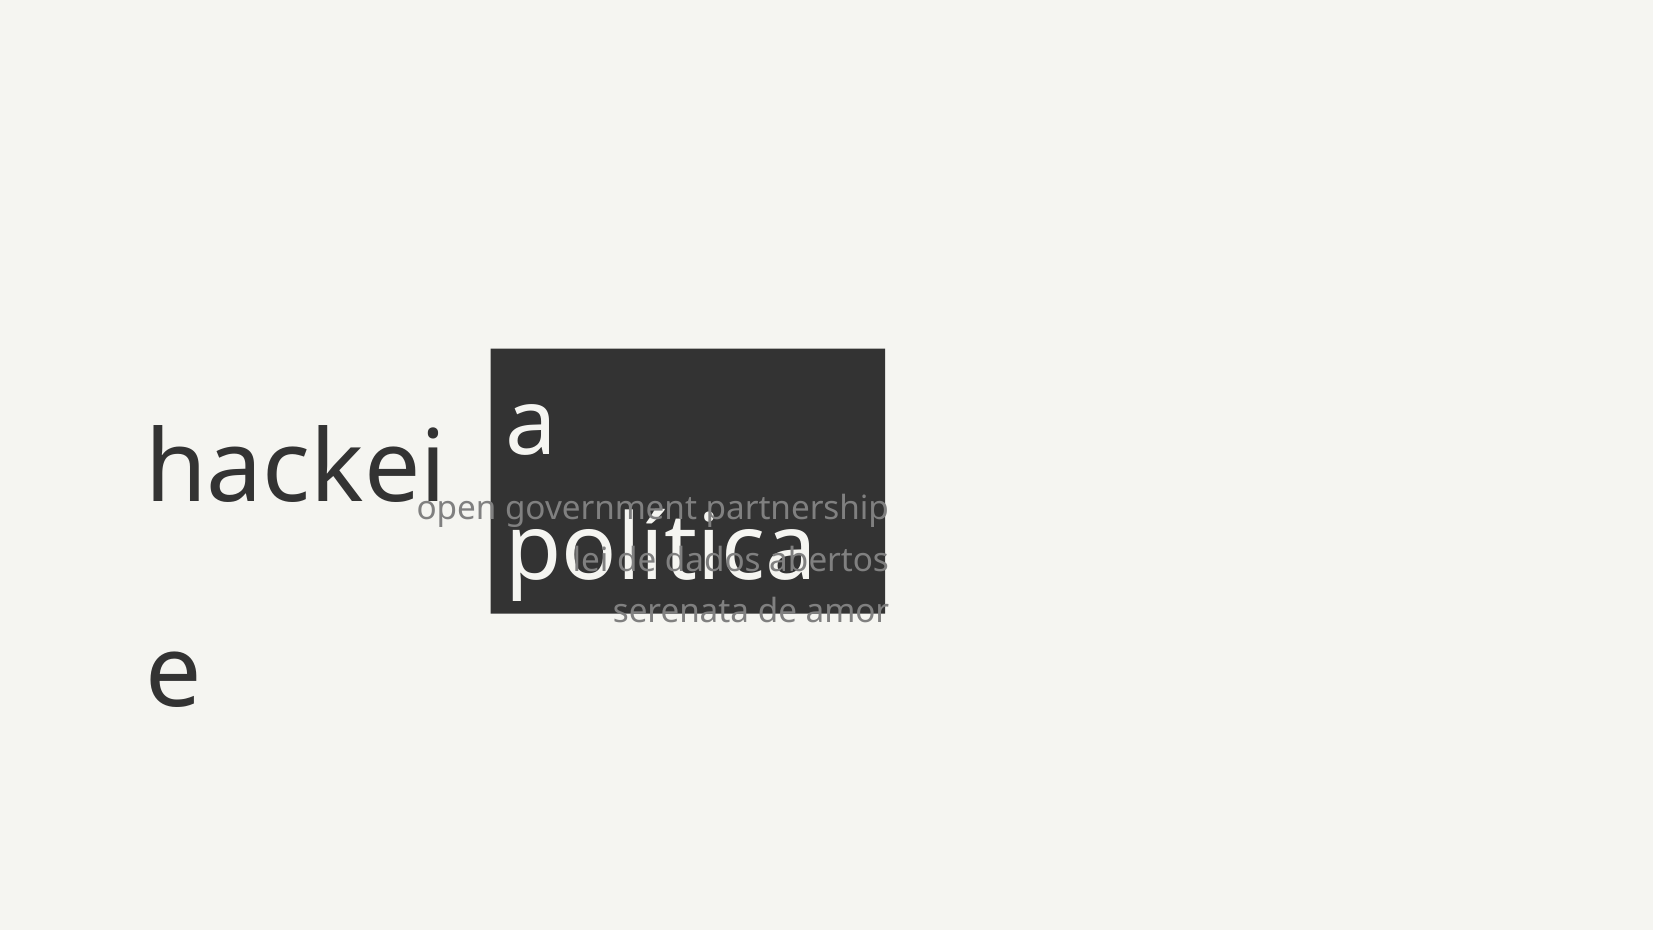

hackeie
a política
open government partnership
lei de dados abertos
serenata de amor